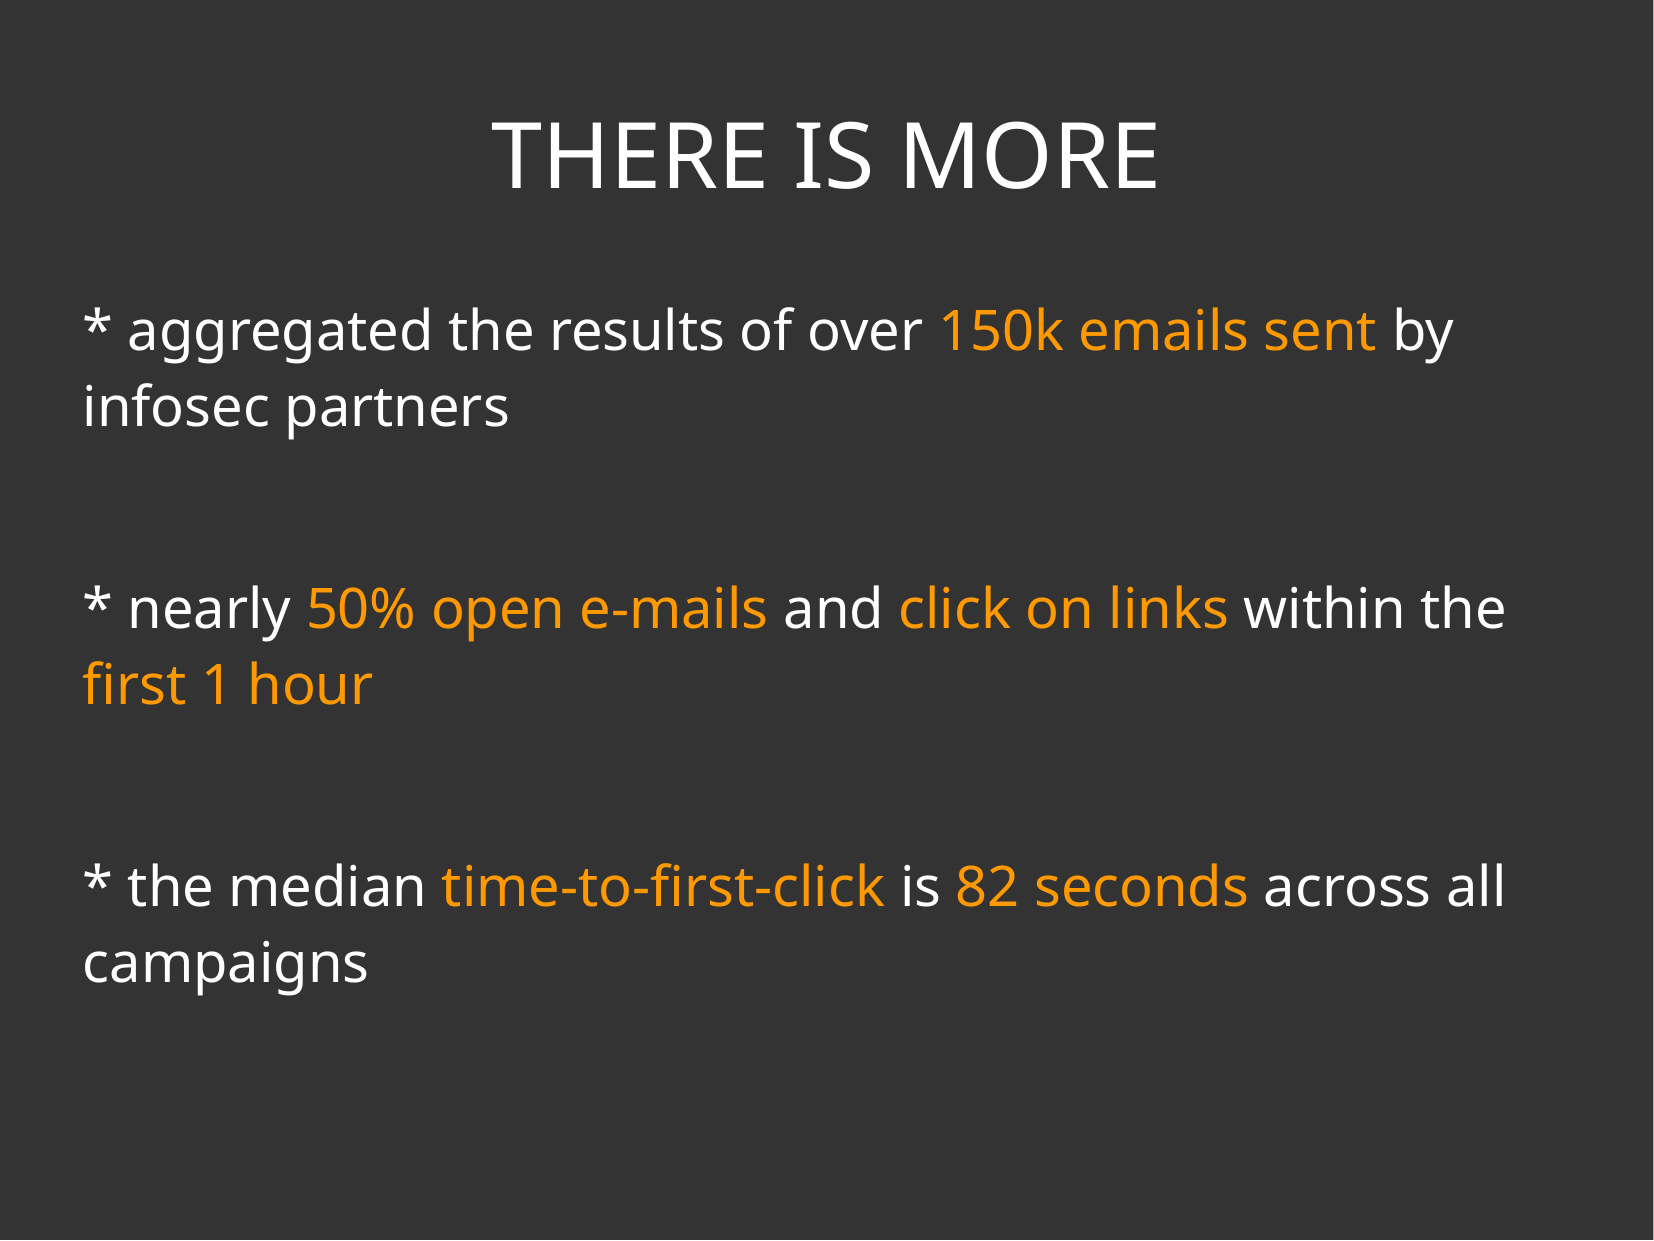

# THERE IS MORE
* aggregated the results of over 150k emails sent by infosec partners
* nearly 50% open e-mails and click on links within the first 1 hour
* the median time-to-first-click is 82 seconds across all campaigns